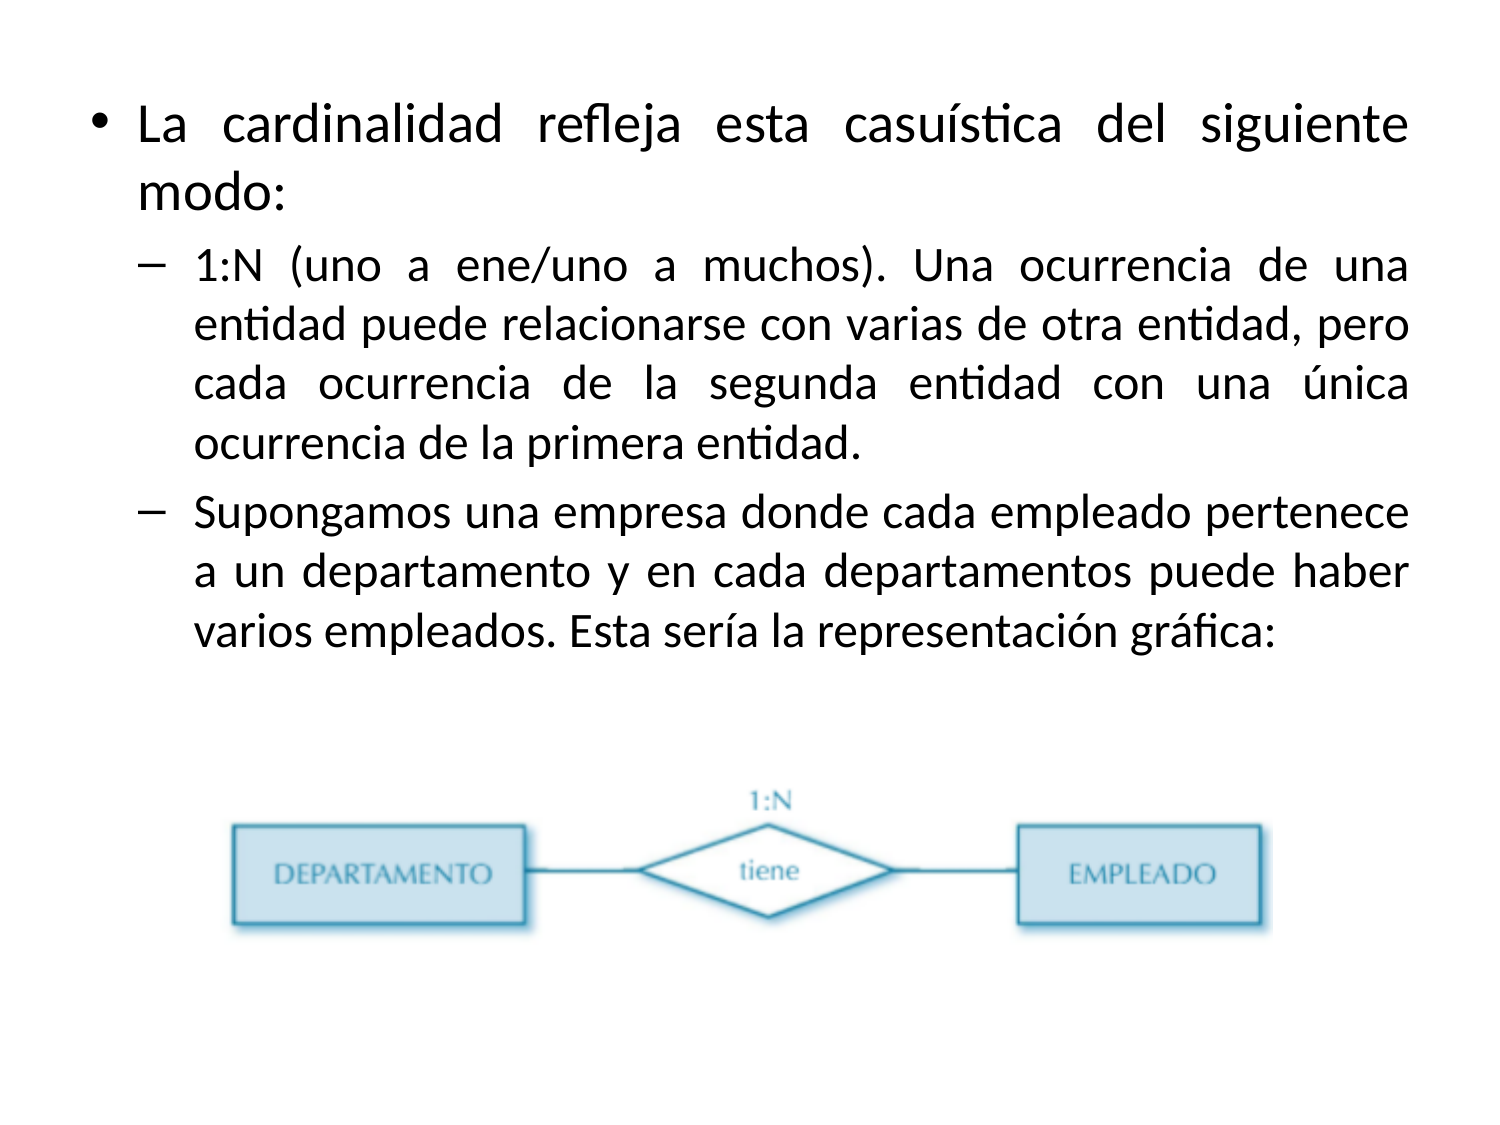

# La cardinalidad refleja esta casuística del siguiente modo:
1:N (uno a ene/uno a muchos). Una ocurrencia de una entidad puede relacionarse con varias de otra entidad, pero cada ocurrencia de la segunda entidad con una única ocurrencia de la primera entidad.
Supongamos una empresa donde cada empleado pertenece a un departamento y en cada departamentos puede haber varios empleados. Esta sería la representación gráfica: